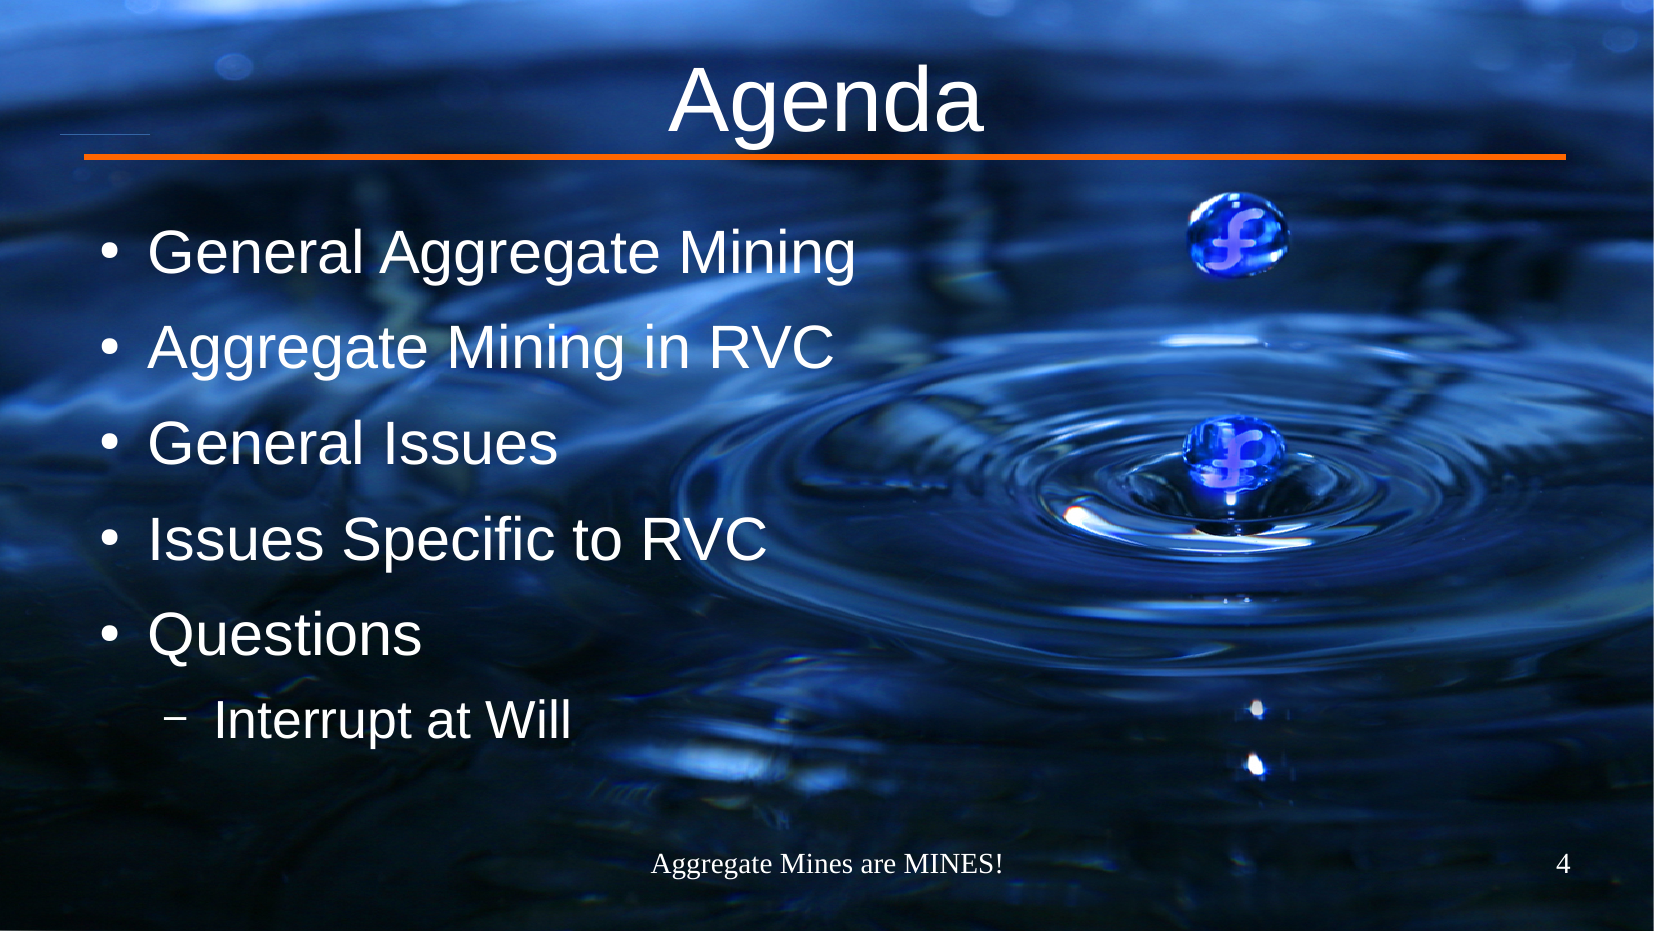

# Agenda
General Aggregate Mining
Aggregate Mining in RVC
General Issues
Issues Specific to RVC
Questions
Interrupt at Will
Aggregate Mines are MINES!
4